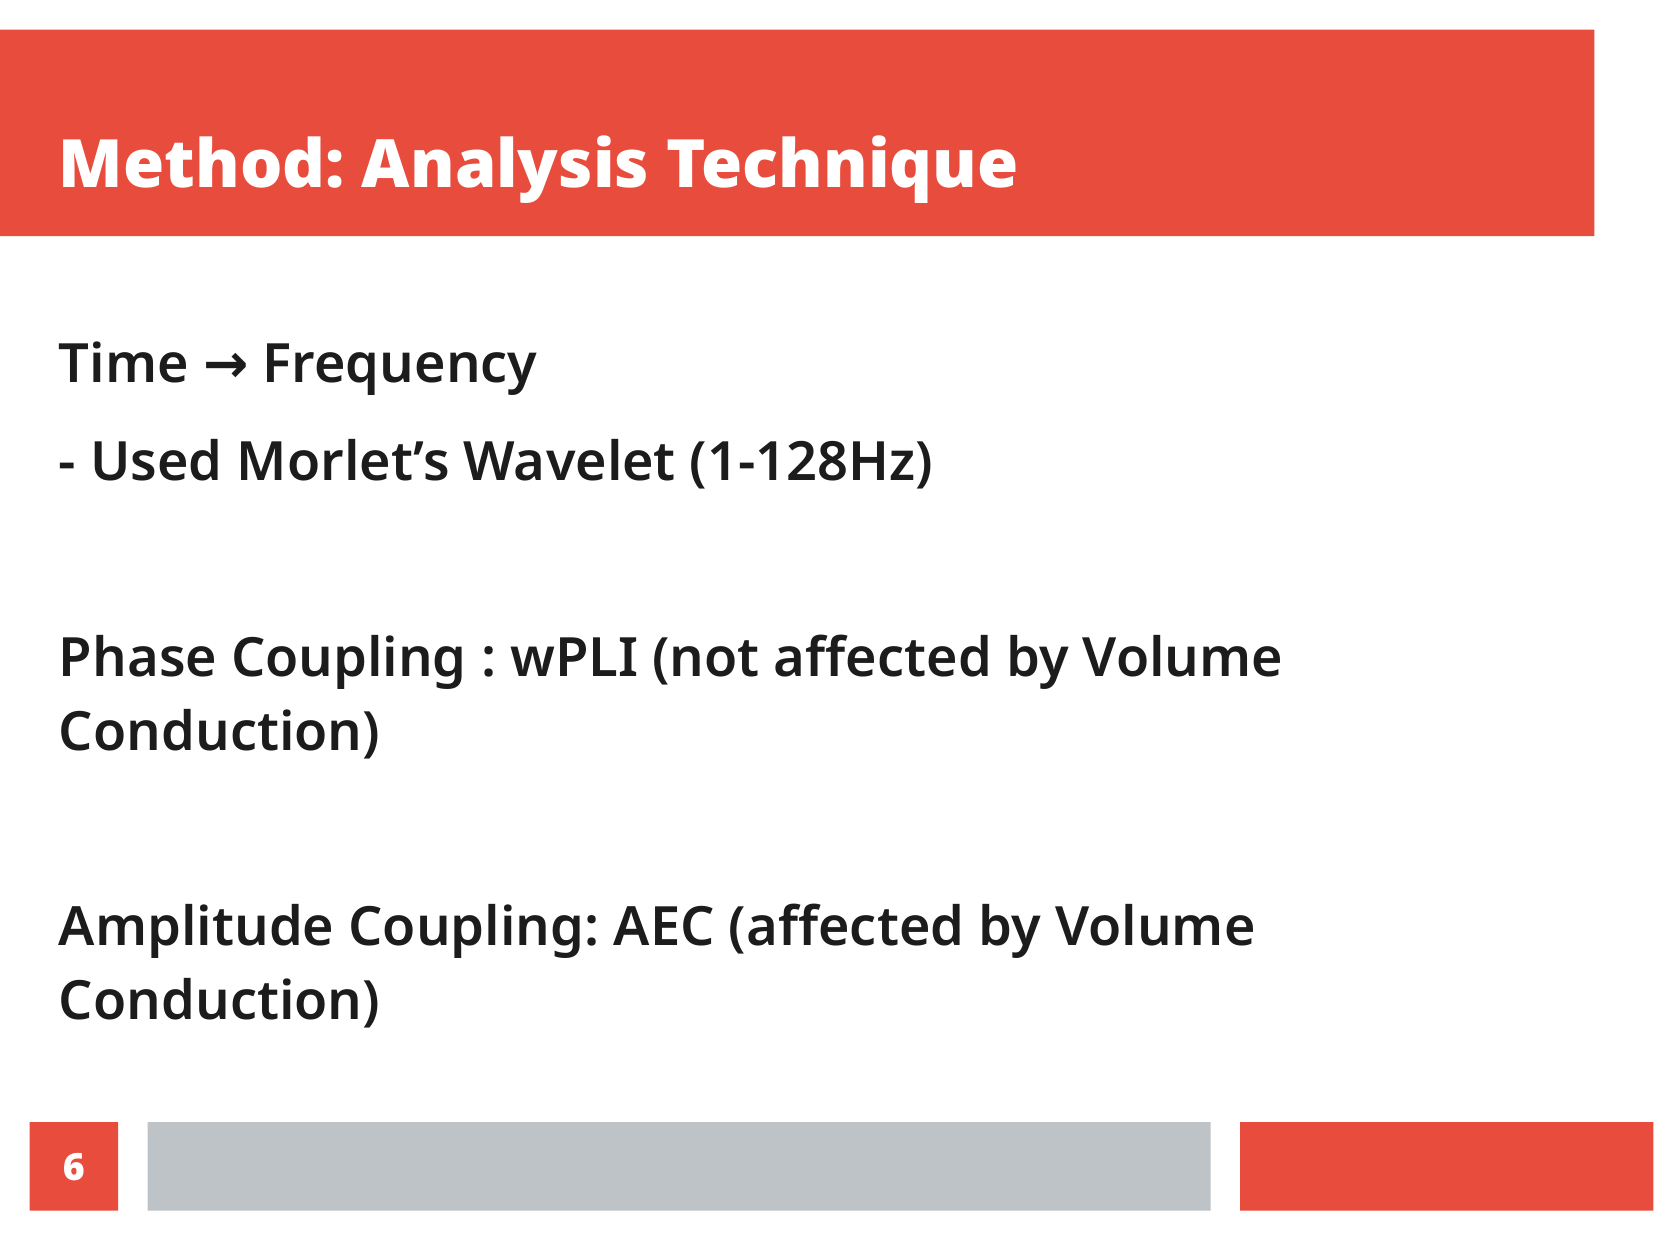

# Method: Analysis Technique
Time → Frequency
- Used Morlet’s Wavelet (1-128Hz)
Phase Coupling : wPLI (not affected by Volume Conduction)
Amplitude Coupling: AEC (affected by Volume Conduction)
6